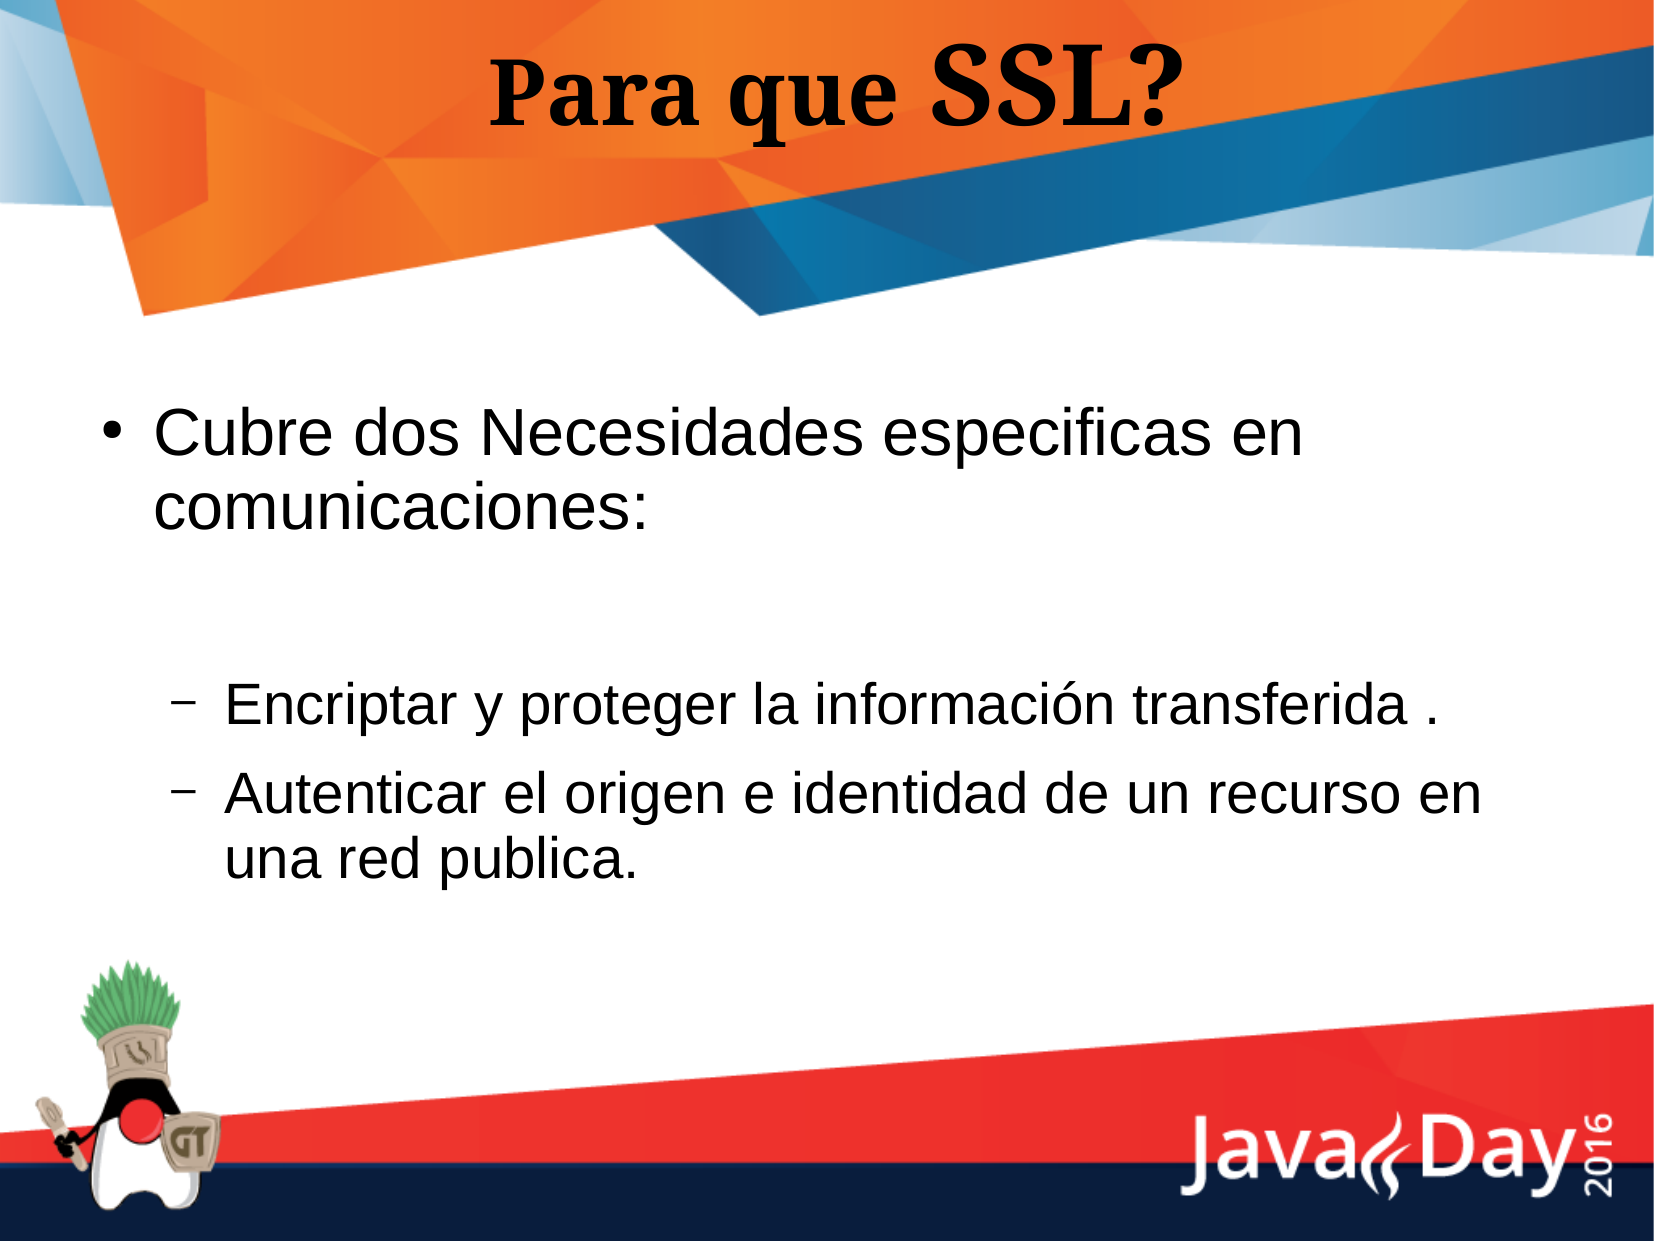

# Para que SSL?
Cubre dos Necesidades especificas en comunicaciones:
Encriptar y proteger la información transferida .
Autenticar el origen e identidad de un recurso en una red publica.